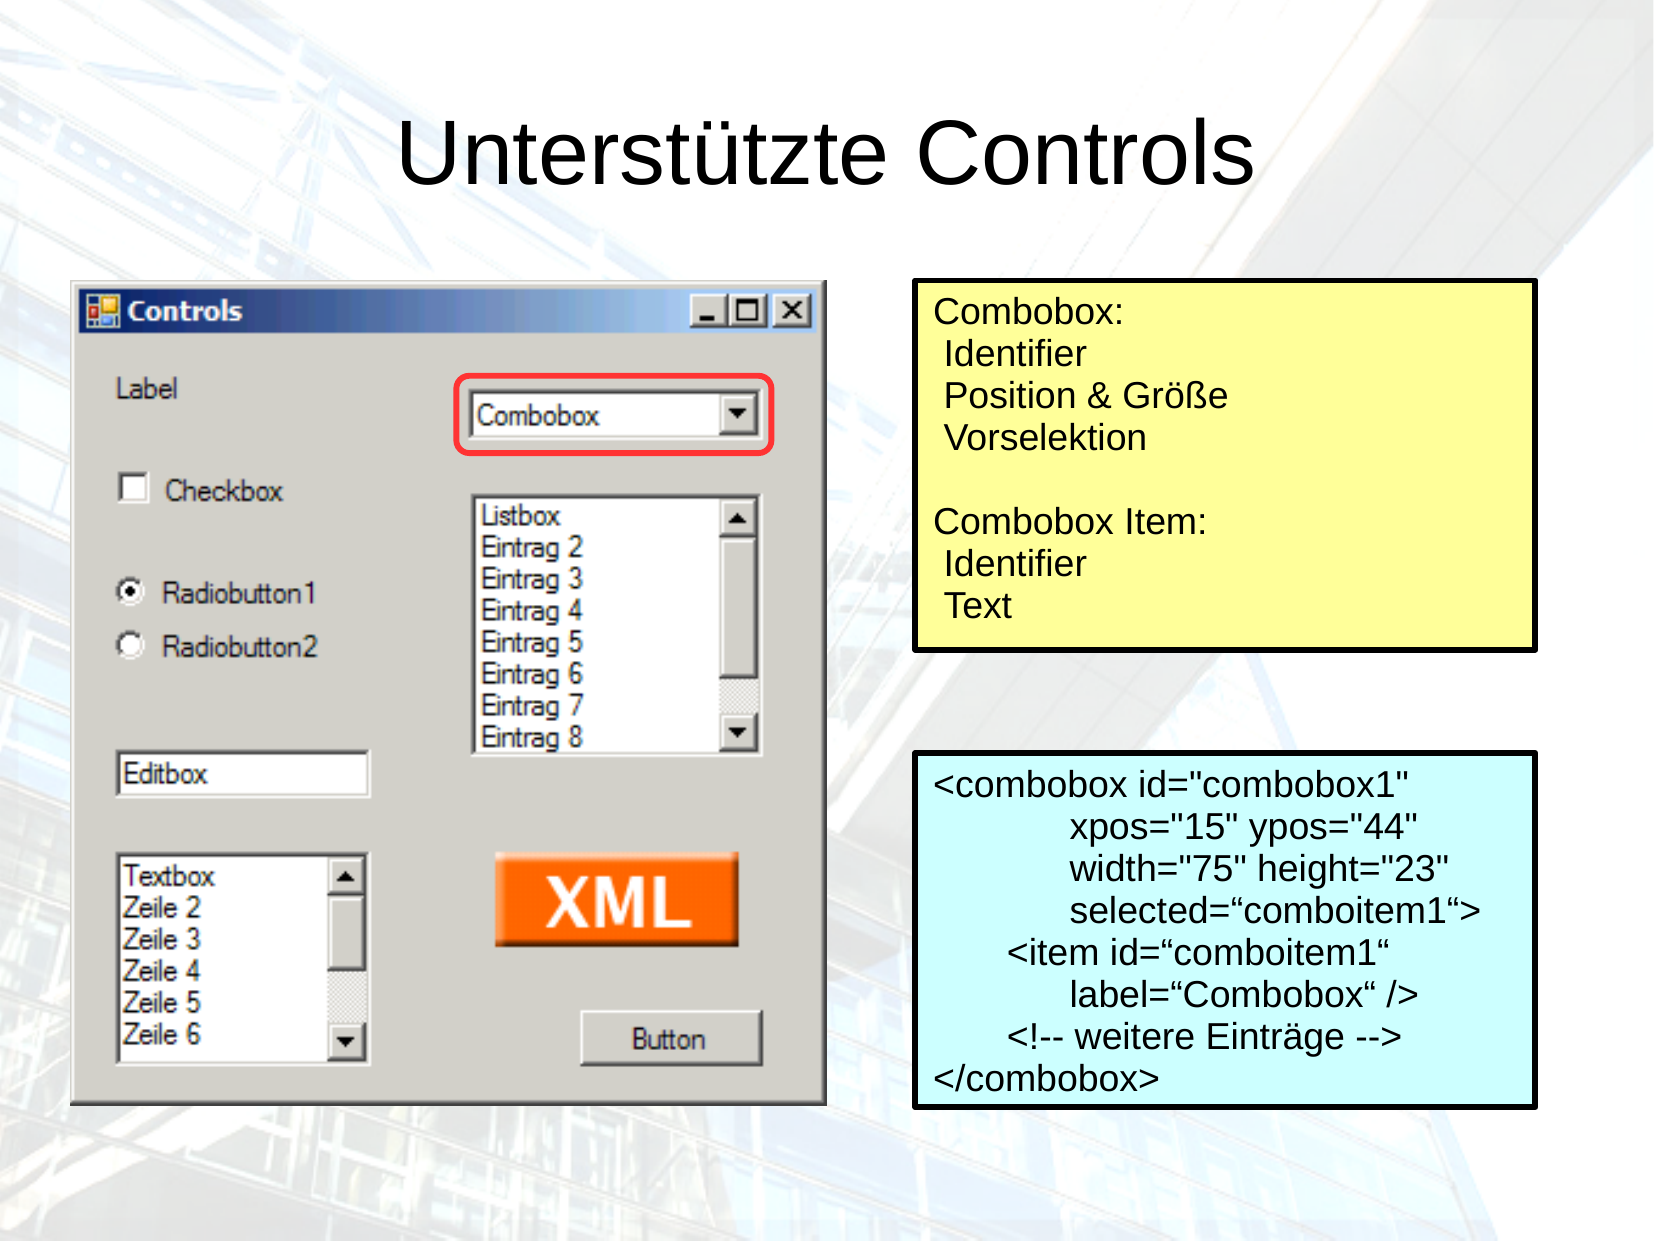

# Unterstützte Controls
Combobox:
 Identifier
 Position & Größe
 Vorselektion
Combobox Item:
 Identifier
 Text
<combobox id="combobox1"
 xpos="15" ypos="44"
 width="75" height="23"
 selected=“comboitem1“>
	<item id=“comboitem1“
 label=“Combobox“ />
	<!-- weitere Einträge -->
</combobox>